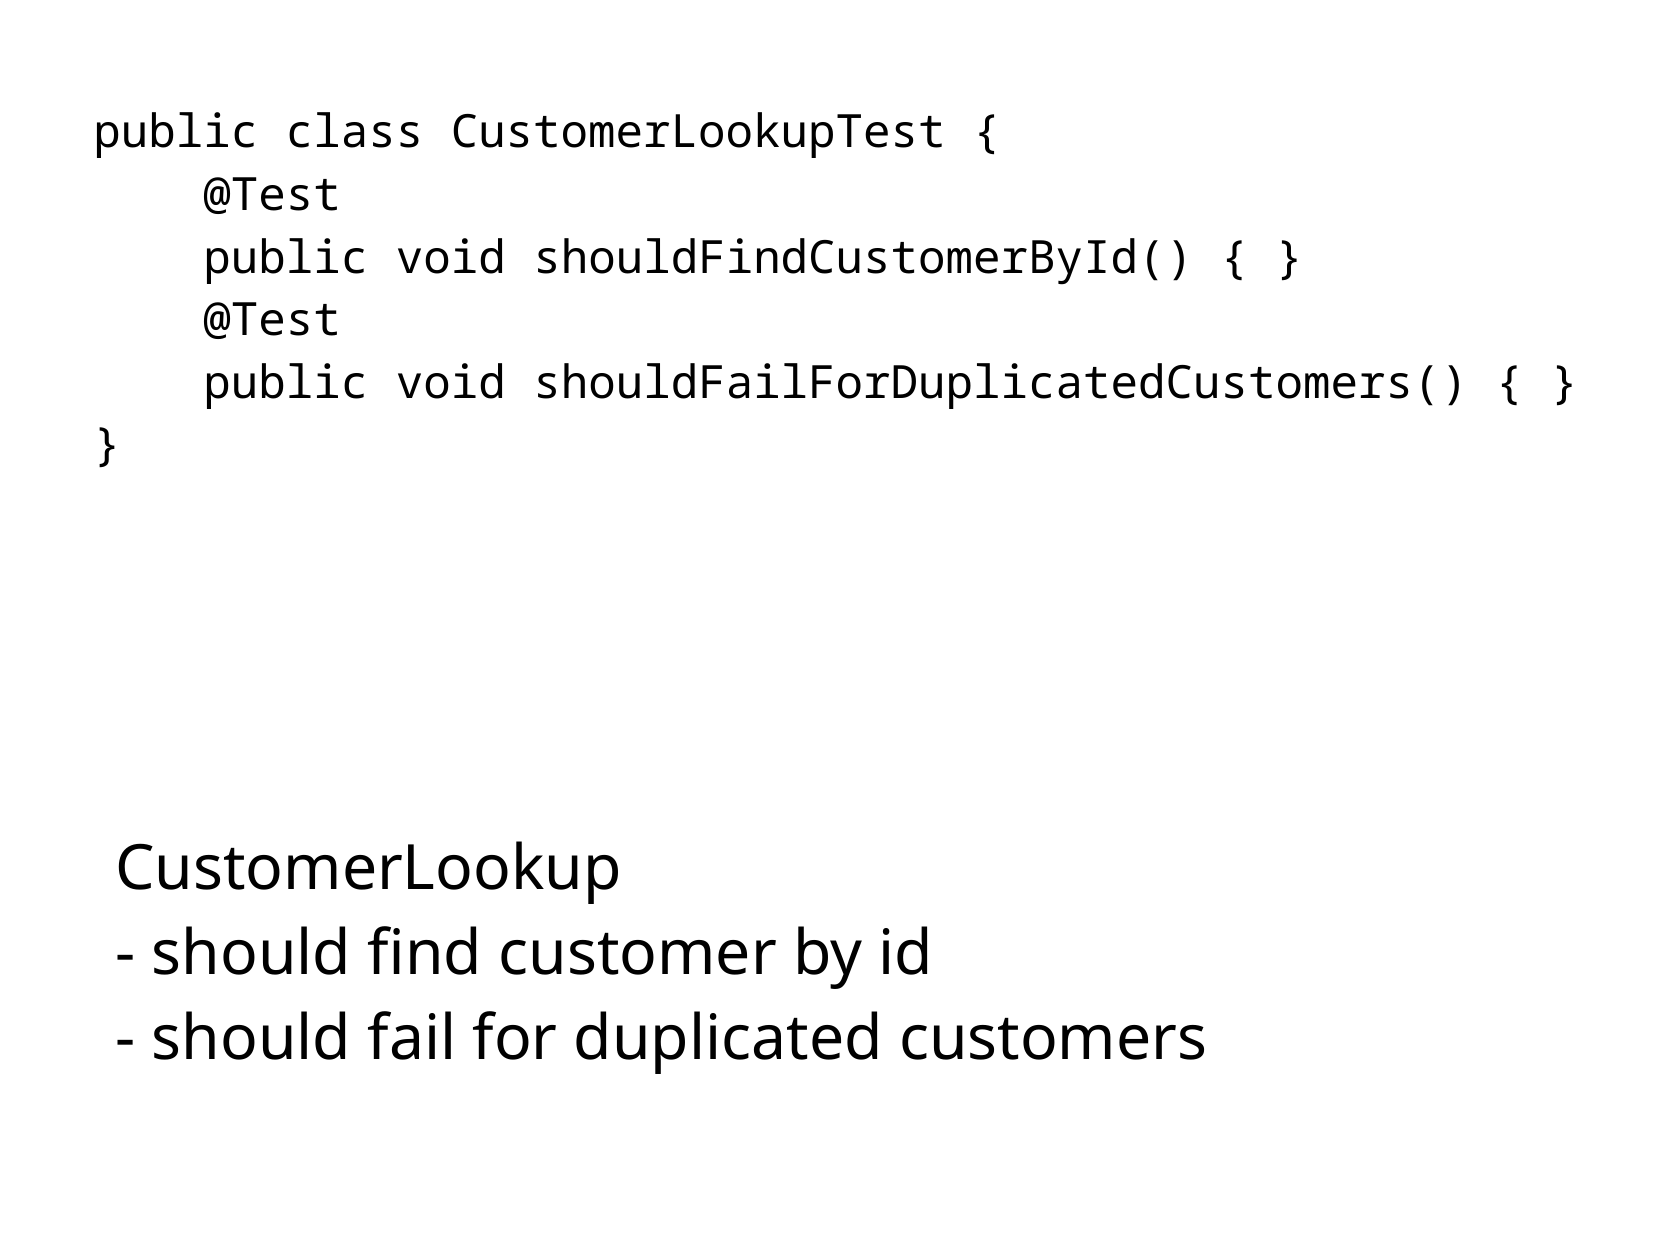

public class CustomerLookupTest {
 @Test
 public void shouldFindCustomerById() { }
 @Test
 public void shouldFailForDuplicatedCustomers() { }
}
CustomerLookup
- should find customer by id
- should fail for duplicated customers